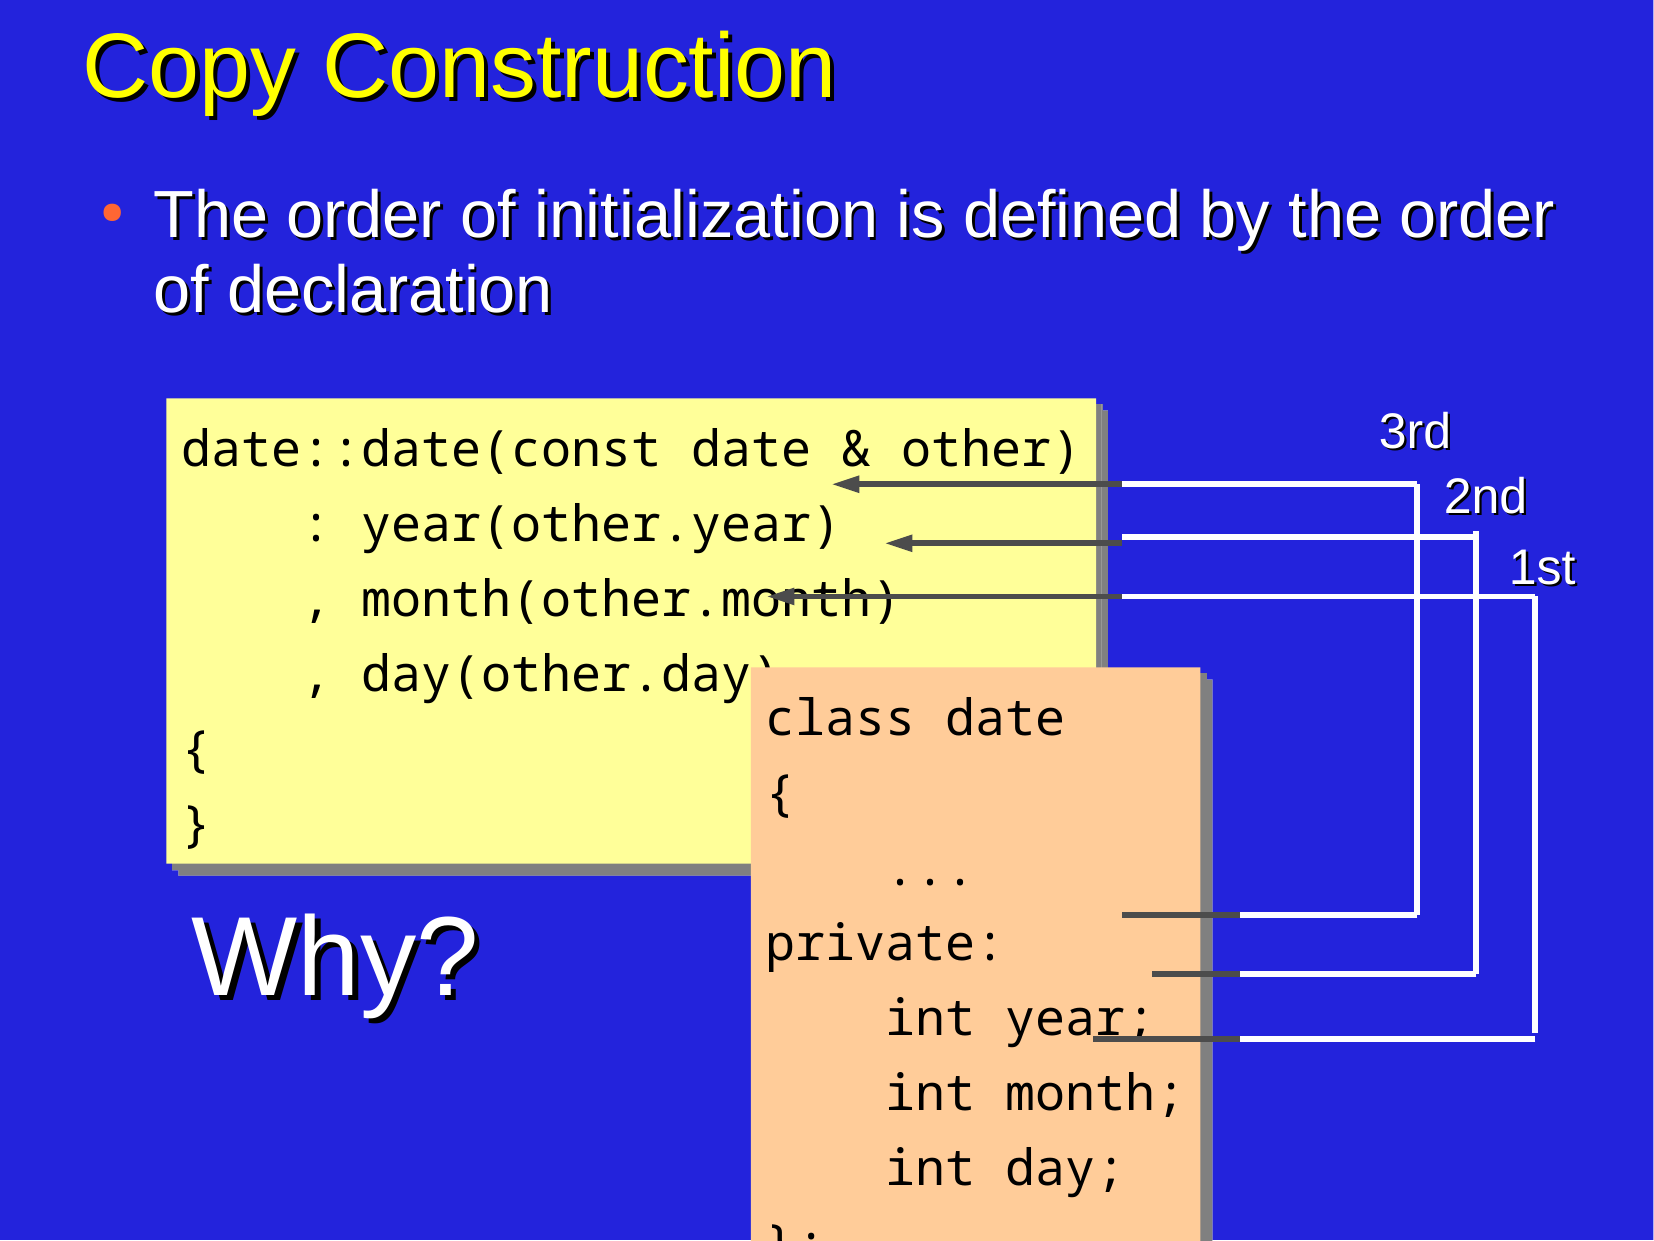

# Copy Construction
The order of initialization is defined by the order of declaration
3rd
2nd
1st
date::date(const date & other)
 : year(other.year)
 , month(other.month)
 , day(other.day)
{
}
class date
{
 ...
private:
 int year;
 int month;
 int day;
};
Why?